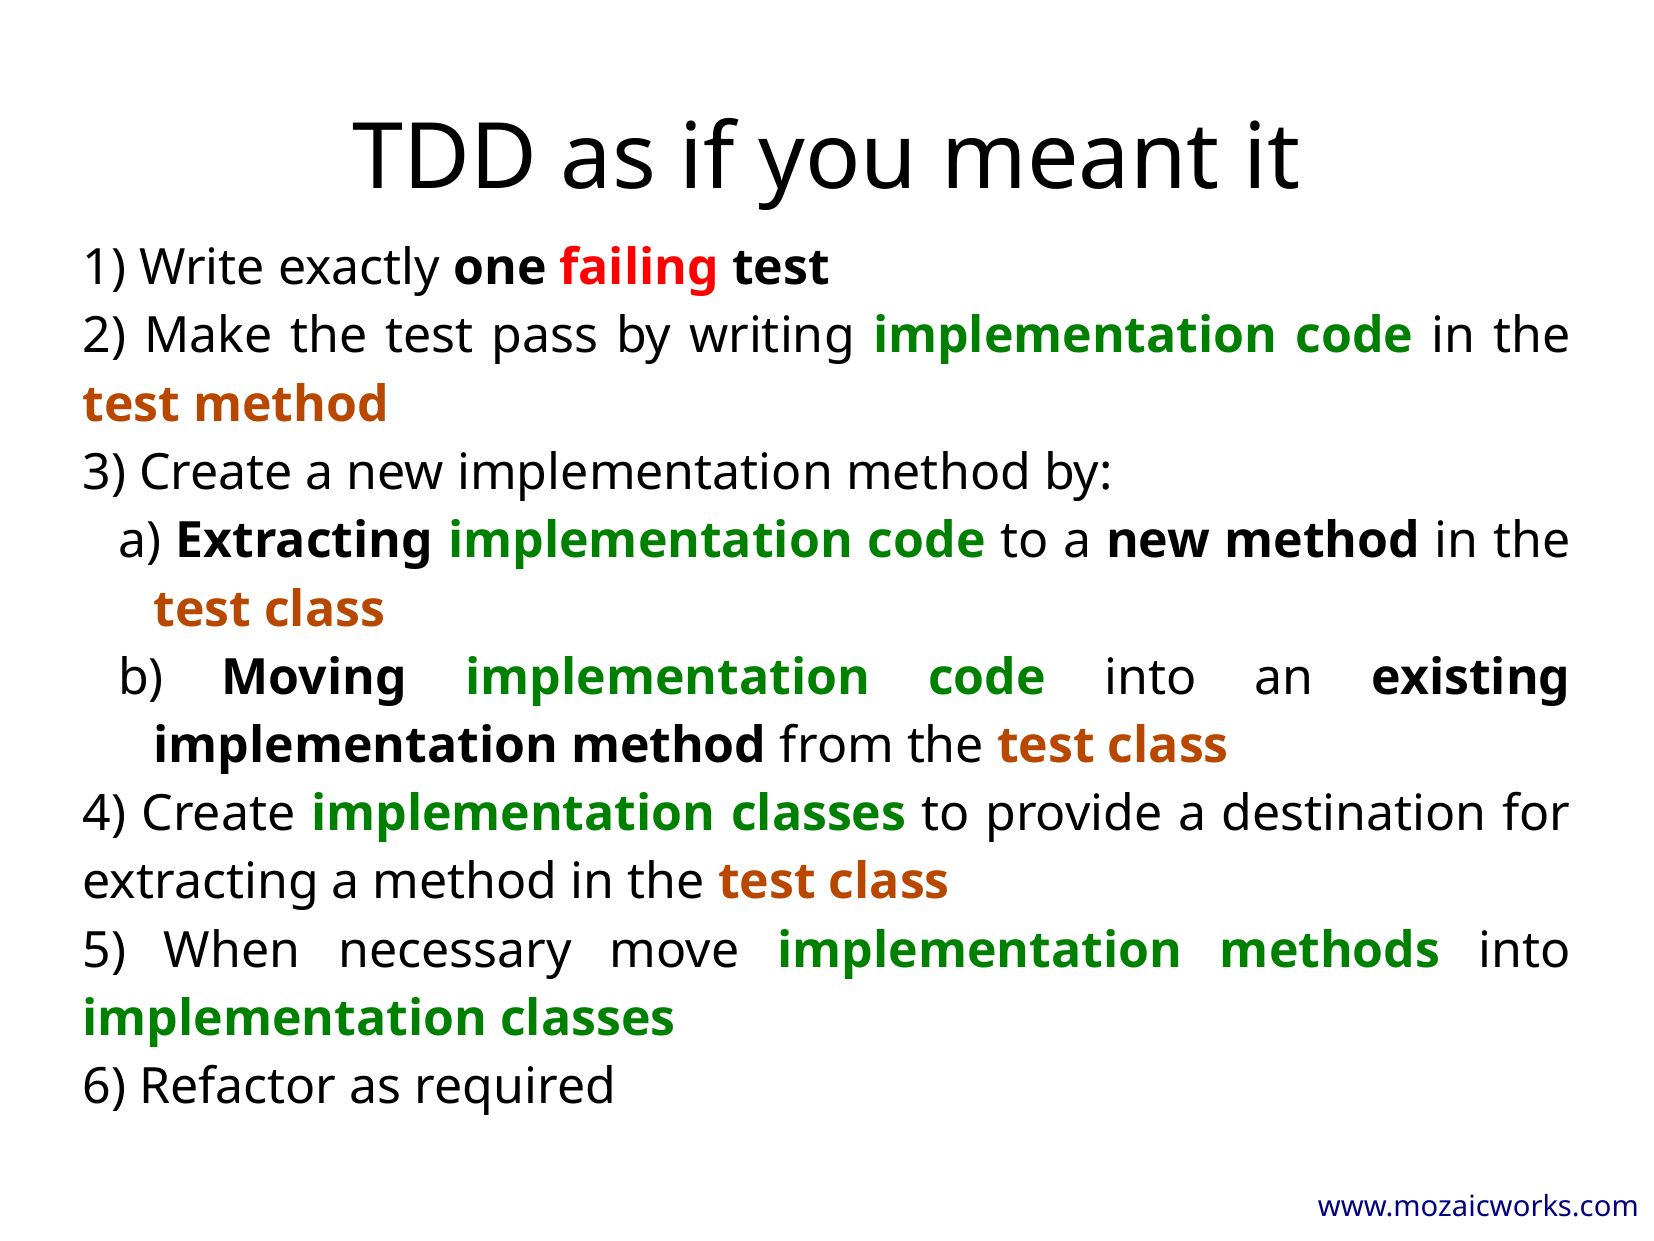

# TDD as if you meant it
 Write exactly one failing test
 Make the test pass by writing implementation code in the test method
 Create a new implementation method by:
 Extracting implementation code to a new method in the test class
 Moving implementation code into an existing implementation method from the test class
 Create implementation classes to provide a destination for extracting a method in the test class
 When necessary move implementation methods into implementation classes
 Refactor as required
www.mozaicworks.com